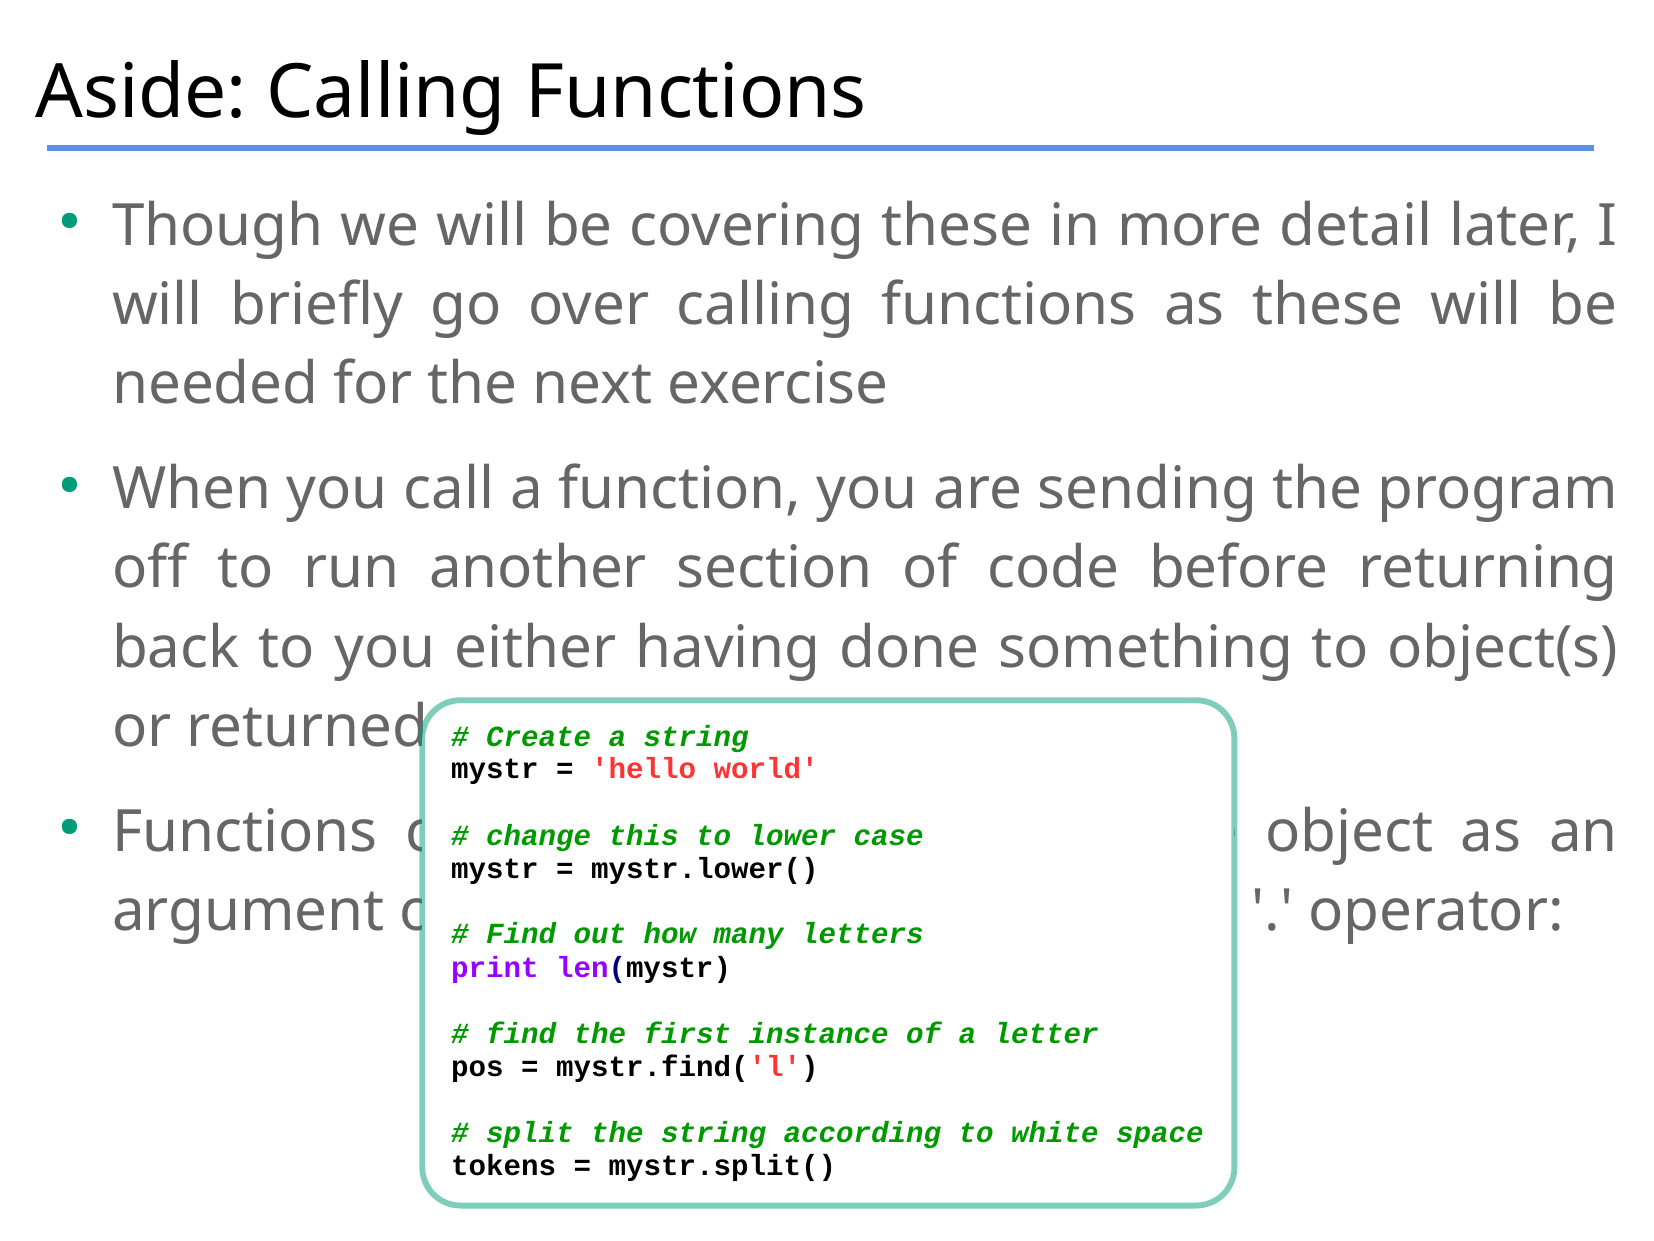

Aside: Calling Functions
# Though we will be covering these in more detail later, I will briefly go over calling functions as these will be needed for the next exercise
When you call a function, you are sending the program off to run another section of code before returning back to you either having done something to object(s) or returned some information
Functions can either be called with the object as an argument or ON the object itself with the '.' operator:
# Create a string mystr = 'hello world' # change this to lower case mystr = mystr.lower() # Find out how many letters print len(mystr) # find the first instance of a letter pos = mystr.find('l') # split the string according to white space tokens = mystr.split()